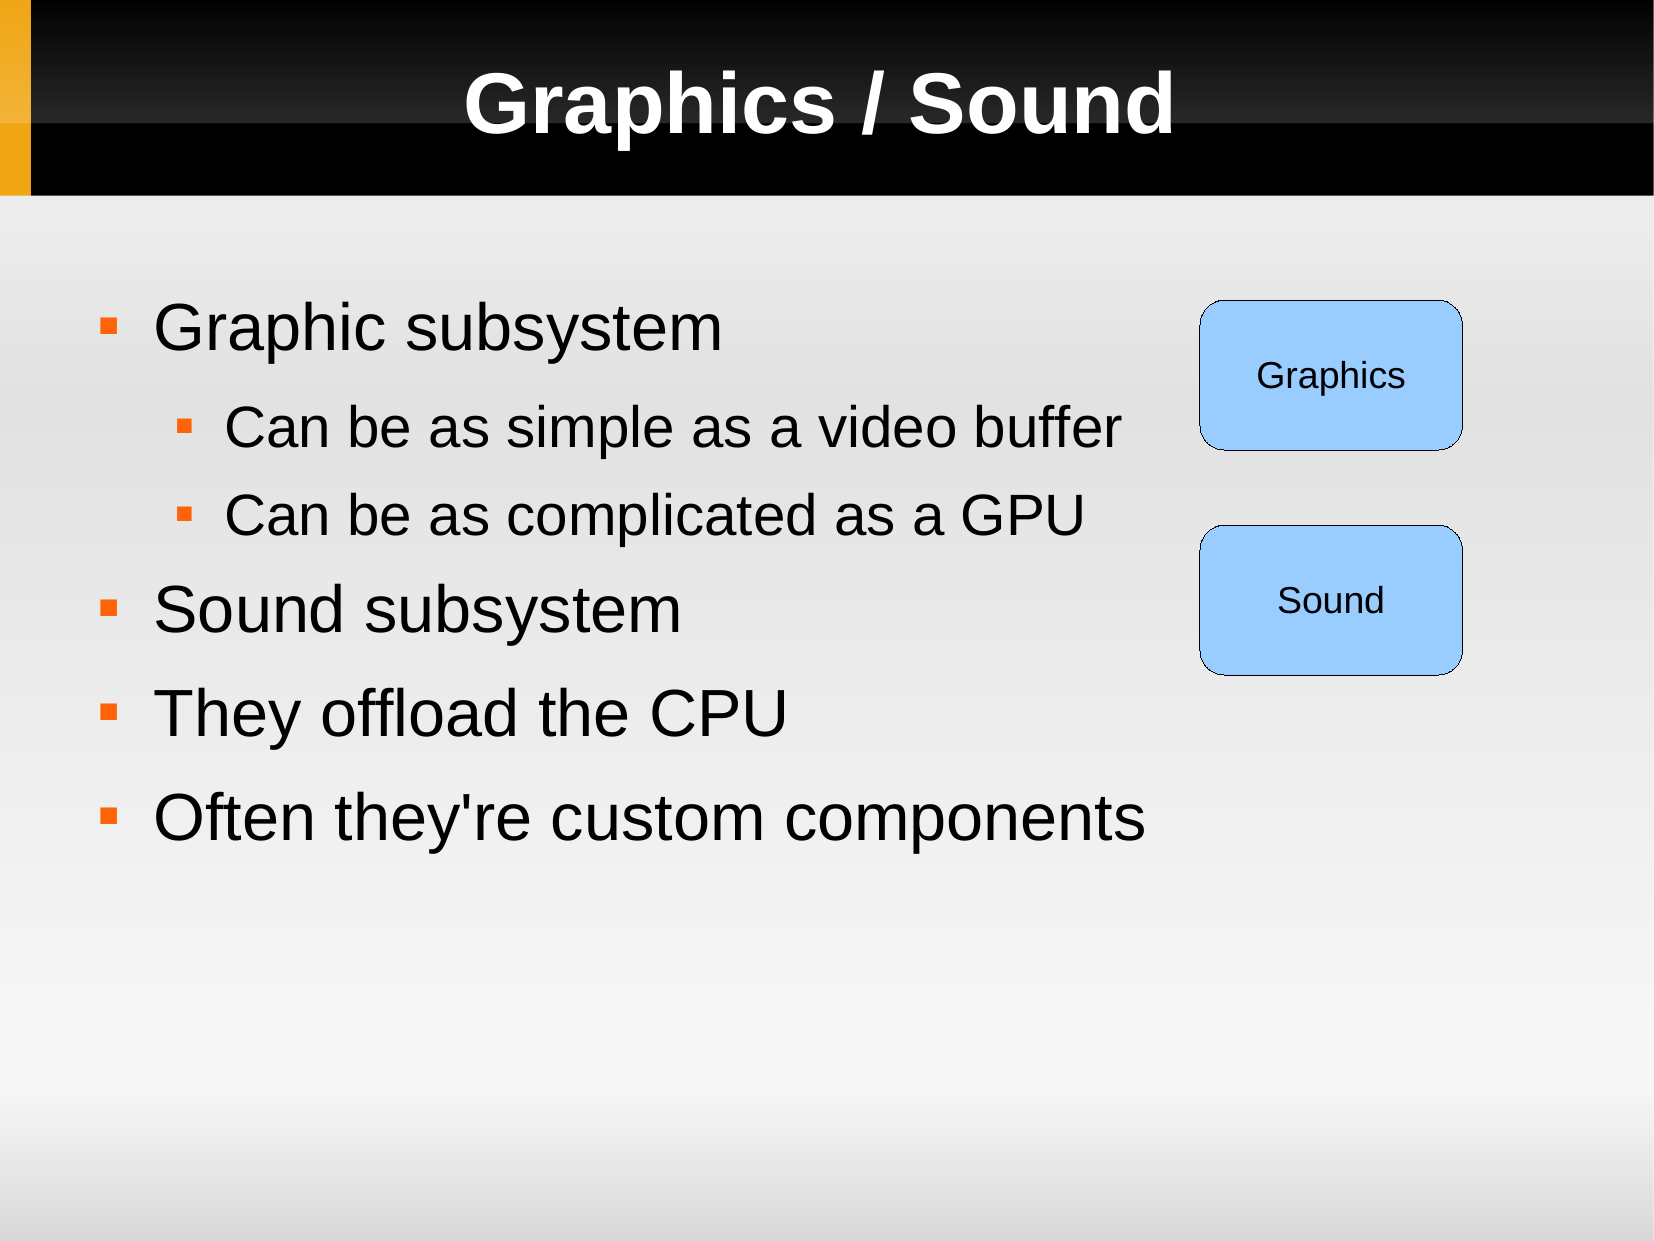

# Graphics / Sound
Graphic subsystem
Can be as simple as a video buffer
Can be as complicated as a GPU
Sound subsystem
They offload the CPU
Often they're custom components
Graphics
Sound